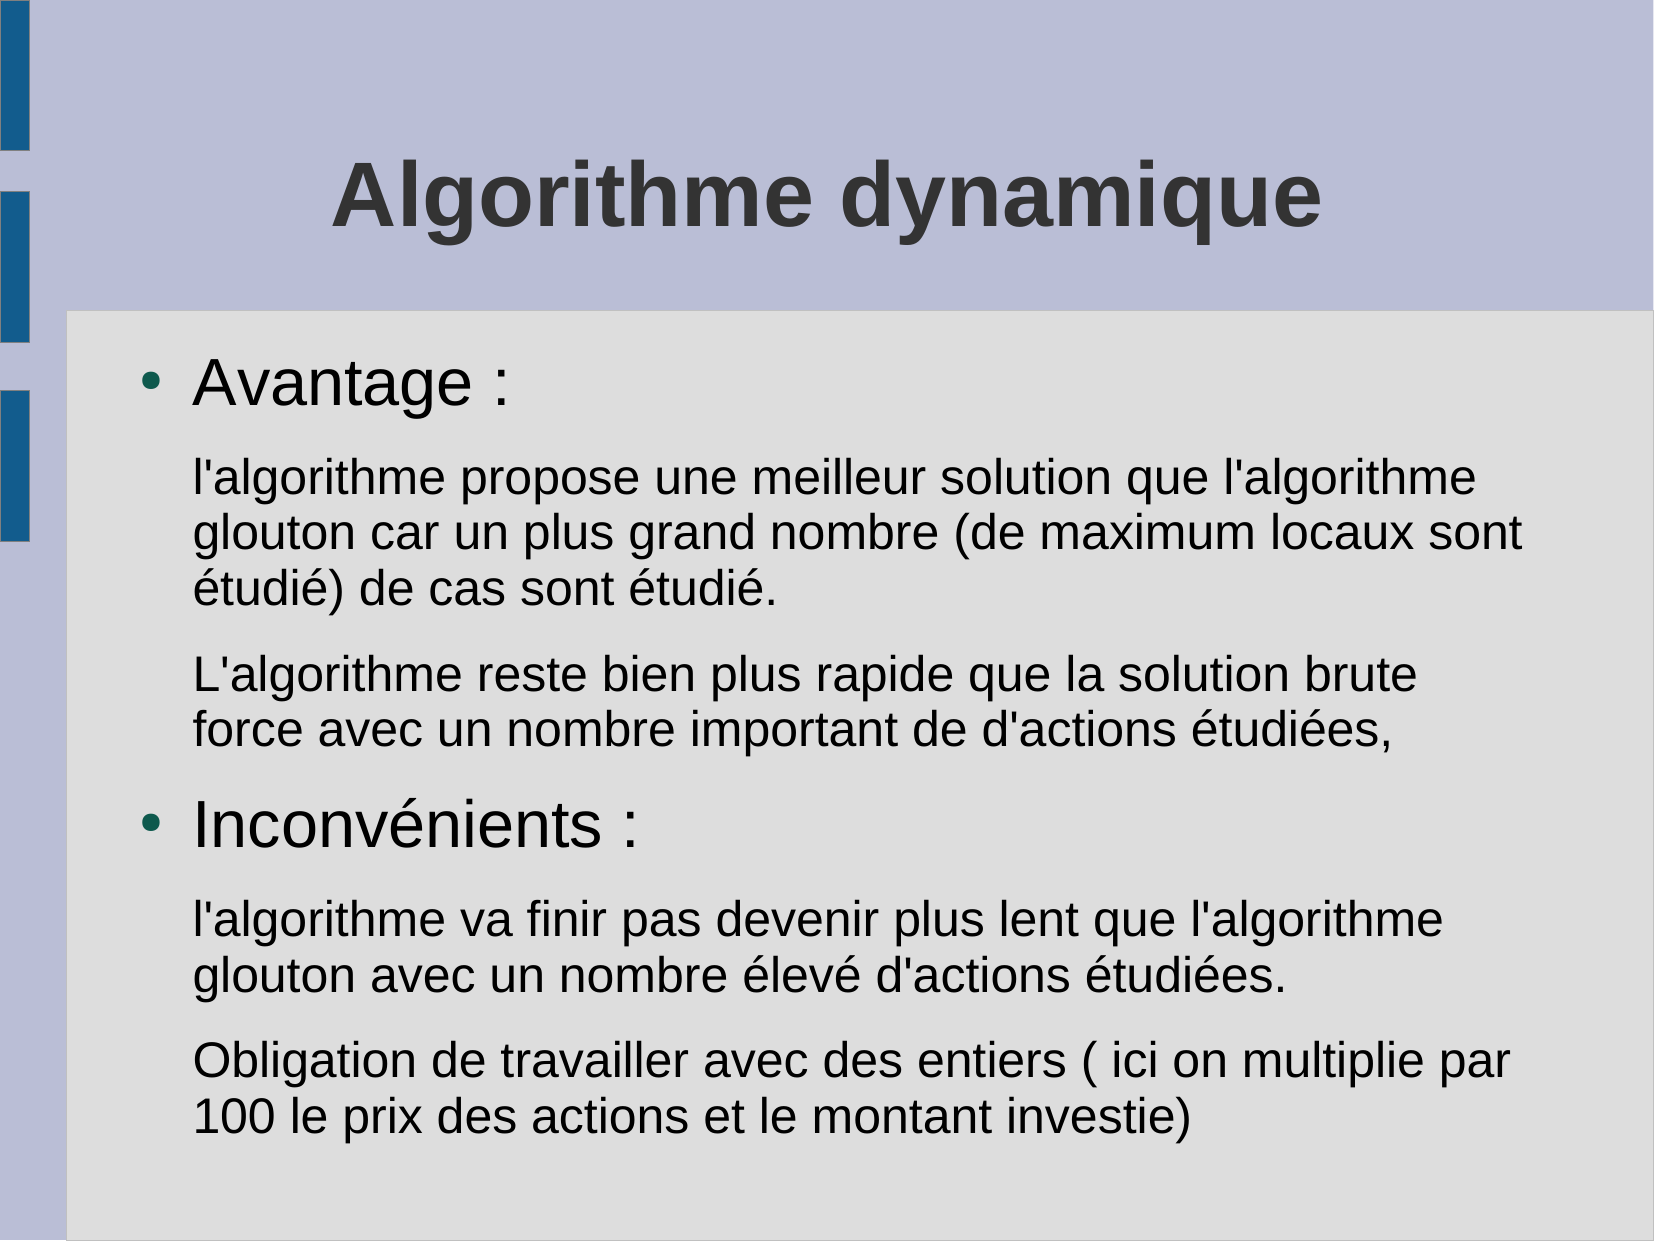

# Algorithme dynamique
Avantage :
l'algorithme propose une meilleur solution que l'algorithme glouton car un plus grand nombre (de maximum locaux sont étudié) de cas sont étudié.
L'algorithme reste bien plus rapide que la solution brute force avec un nombre important de d'actions étudiées,
Inconvénients :
l'algorithme va finir pas devenir plus lent que l'algorithme glouton avec un nombre élevé d'actions étudiées.
Obligation de travailler avec des entiers ( ici on multiplie par 100 le prix des actions et le montant investie)